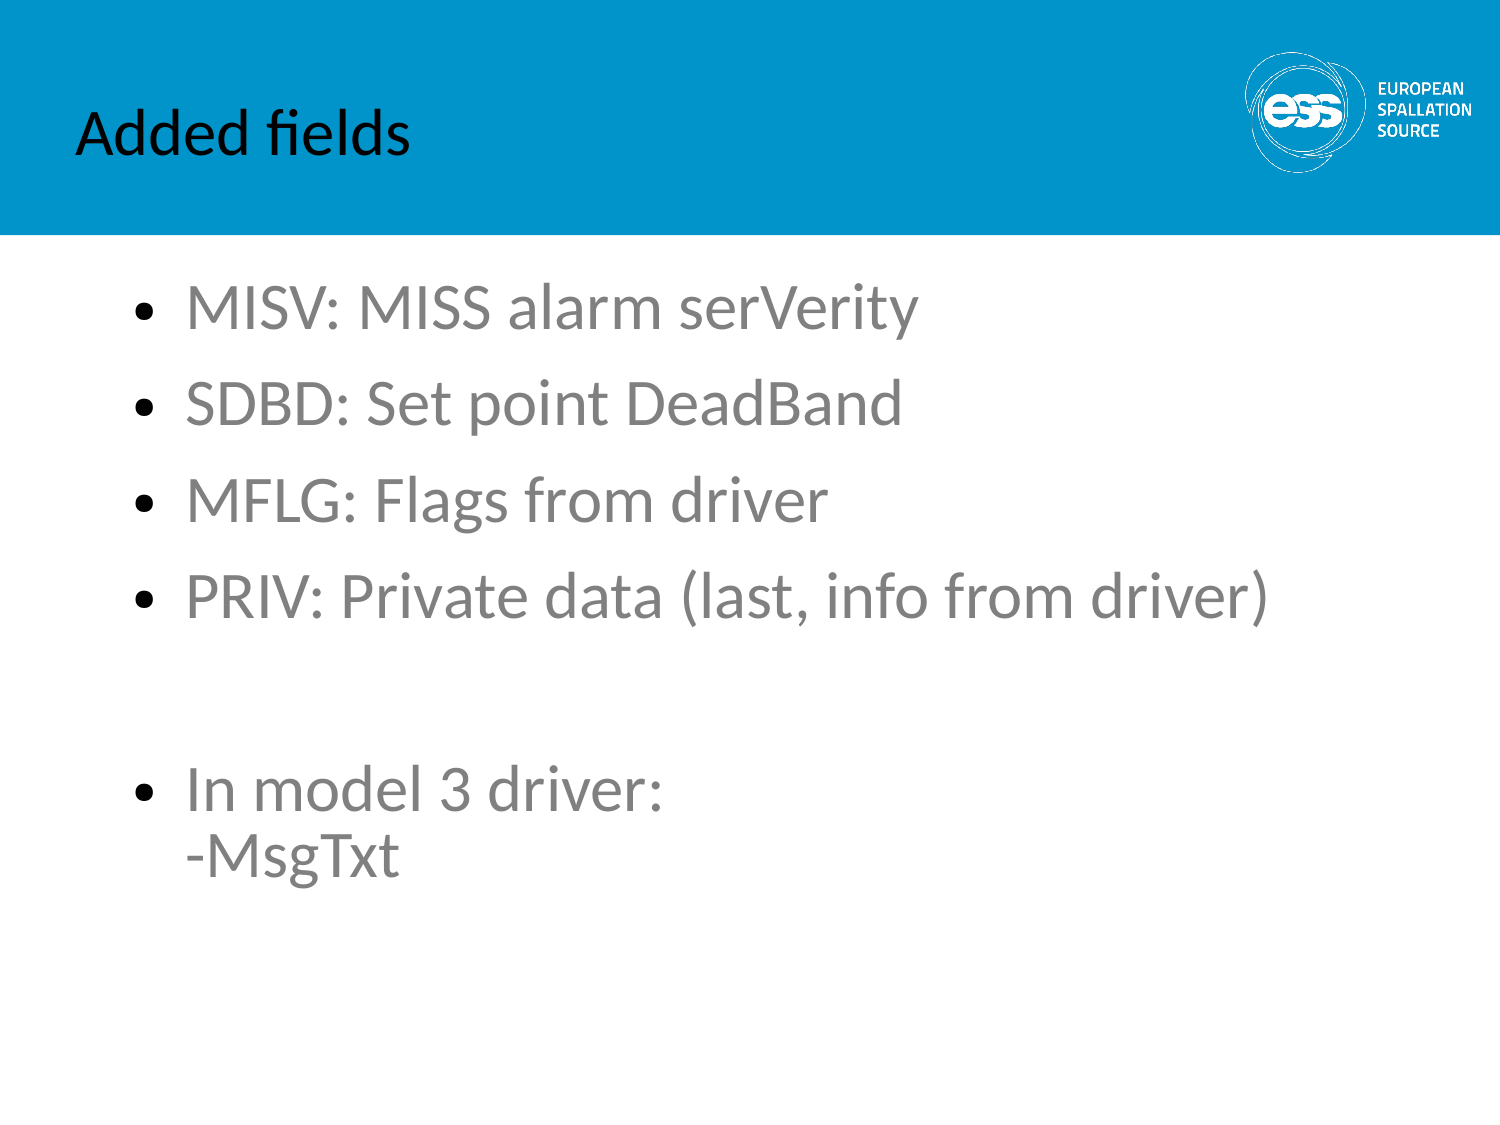

# Added fields
MISV: MISS alarm serVerity
SDBD: Set point DeadBand
MFLG: Flags from driver
PRIV: Private data (last, info from driver)
In model 3 driver:
-MsgTxt